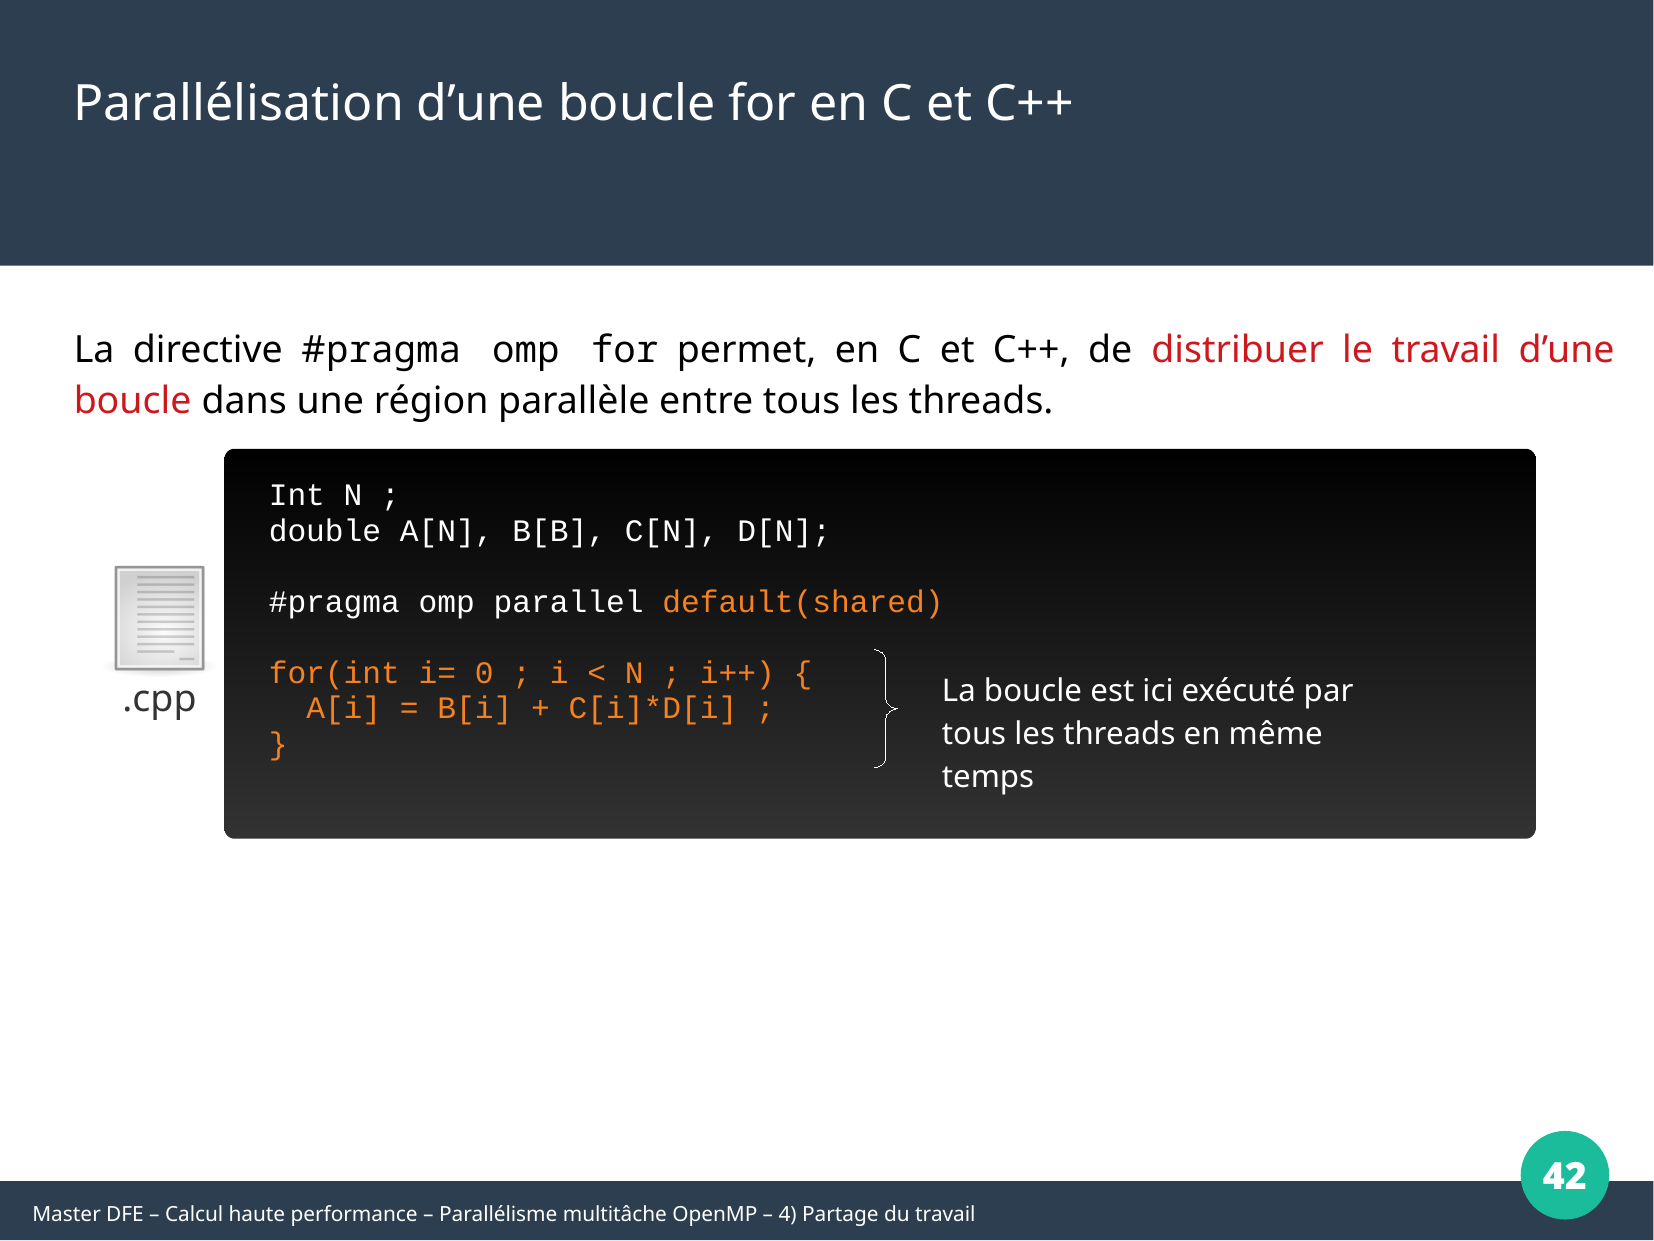

Parallélisation d’une boucle for en C et C++
La directive #pragma omp for permet, en C et C++, de distribuer le travail d’une boucle dans une région parallèle entre tous les threads.
Int N ;
double A[N], B[B], C[N], D[N];
#pragma omp parallel default(shared)
for(int i= 0 ; i < N ; i++) {
 A[i] = B[i] + C[i]*D[i] ;
}
La boucle est ici exécuté par tous les threads en même temps
.cpp
42
Master DFE – Calcul haute performance – Parallélisme multitâche OpenMP – 4) Partage du travail